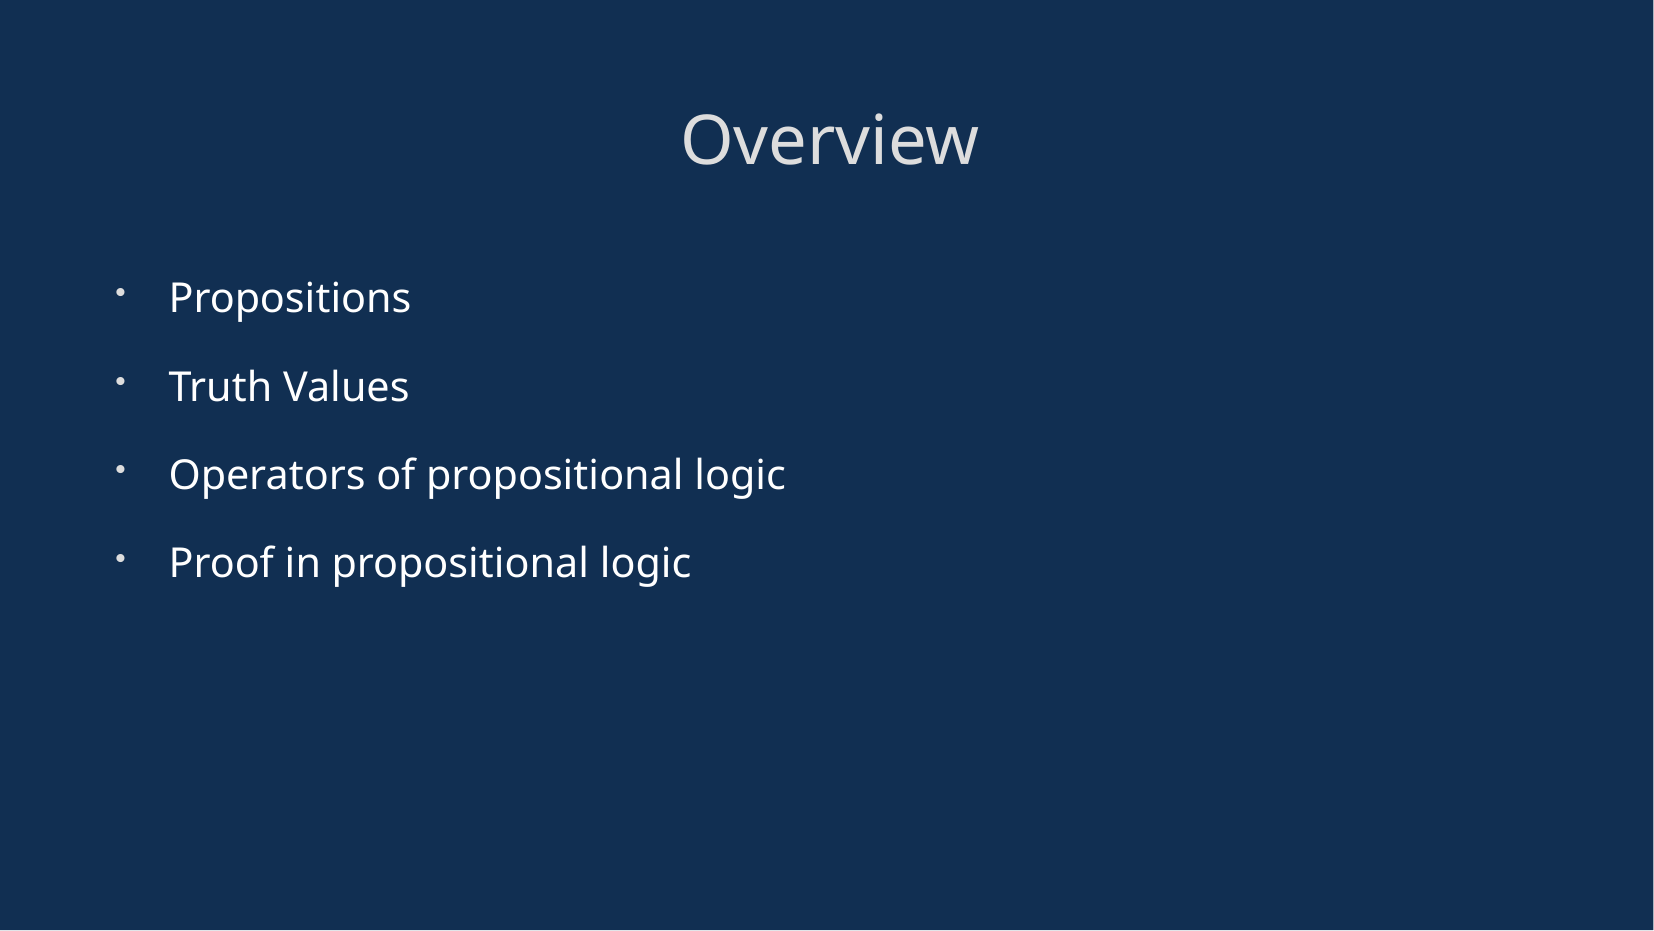

# Overview
Propositions
Truth Values
Operators of propositional logic
Proof in propositional logic